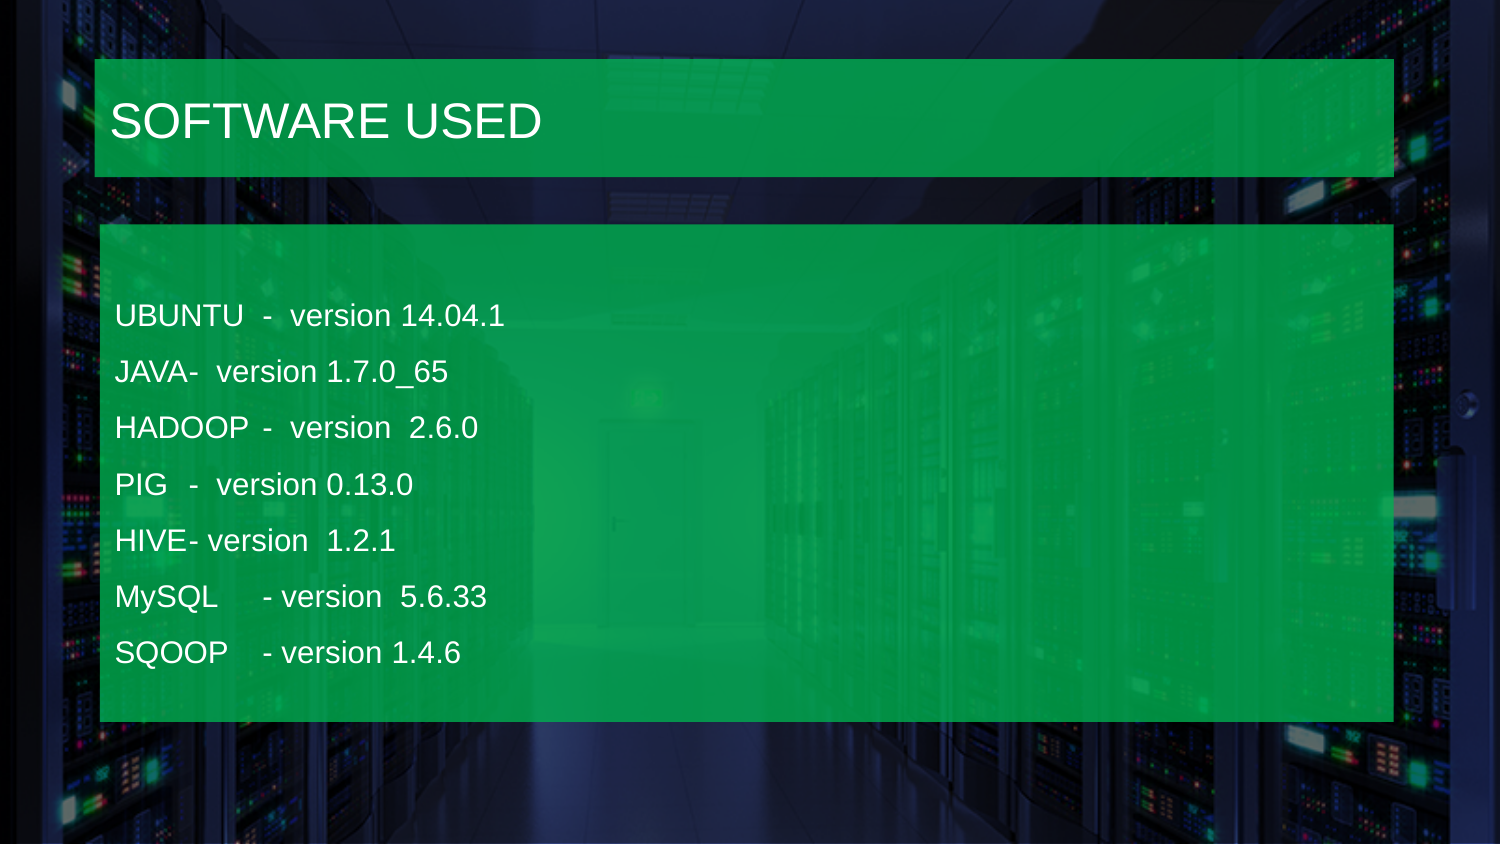

SOFTWARE USED
UBUNTU 	- version 14.04.1
JAVA	- version 1.7.0_65
HADOOP	- version 2.6.0
PIG	- version 0.13.0
HIVE	- version 1.2.1
MySQL	- version 5.6.33
SQOOP 	- version 1.4.6